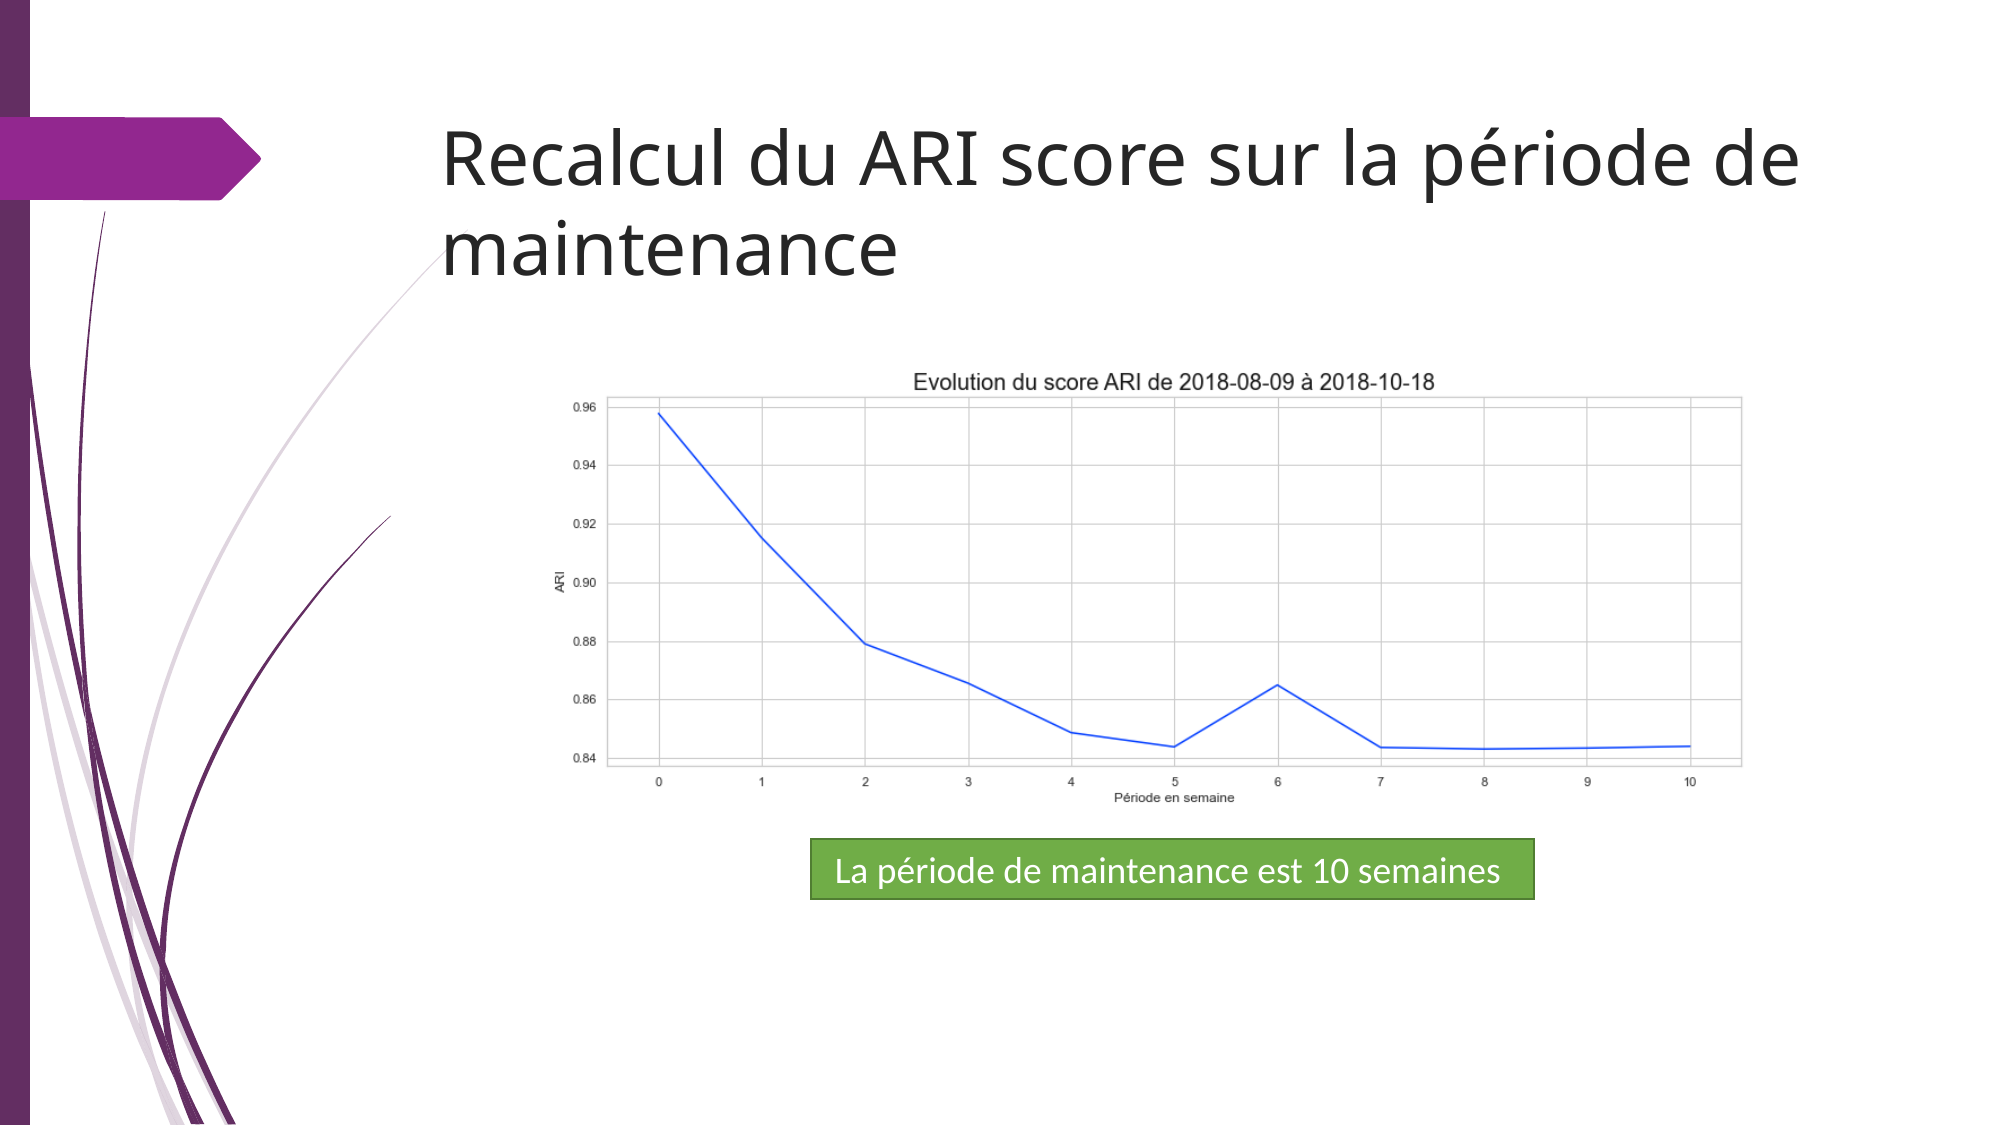

# Recalcul du ARI score sur la période de maintenance
La période de maintenance est 10 semaines